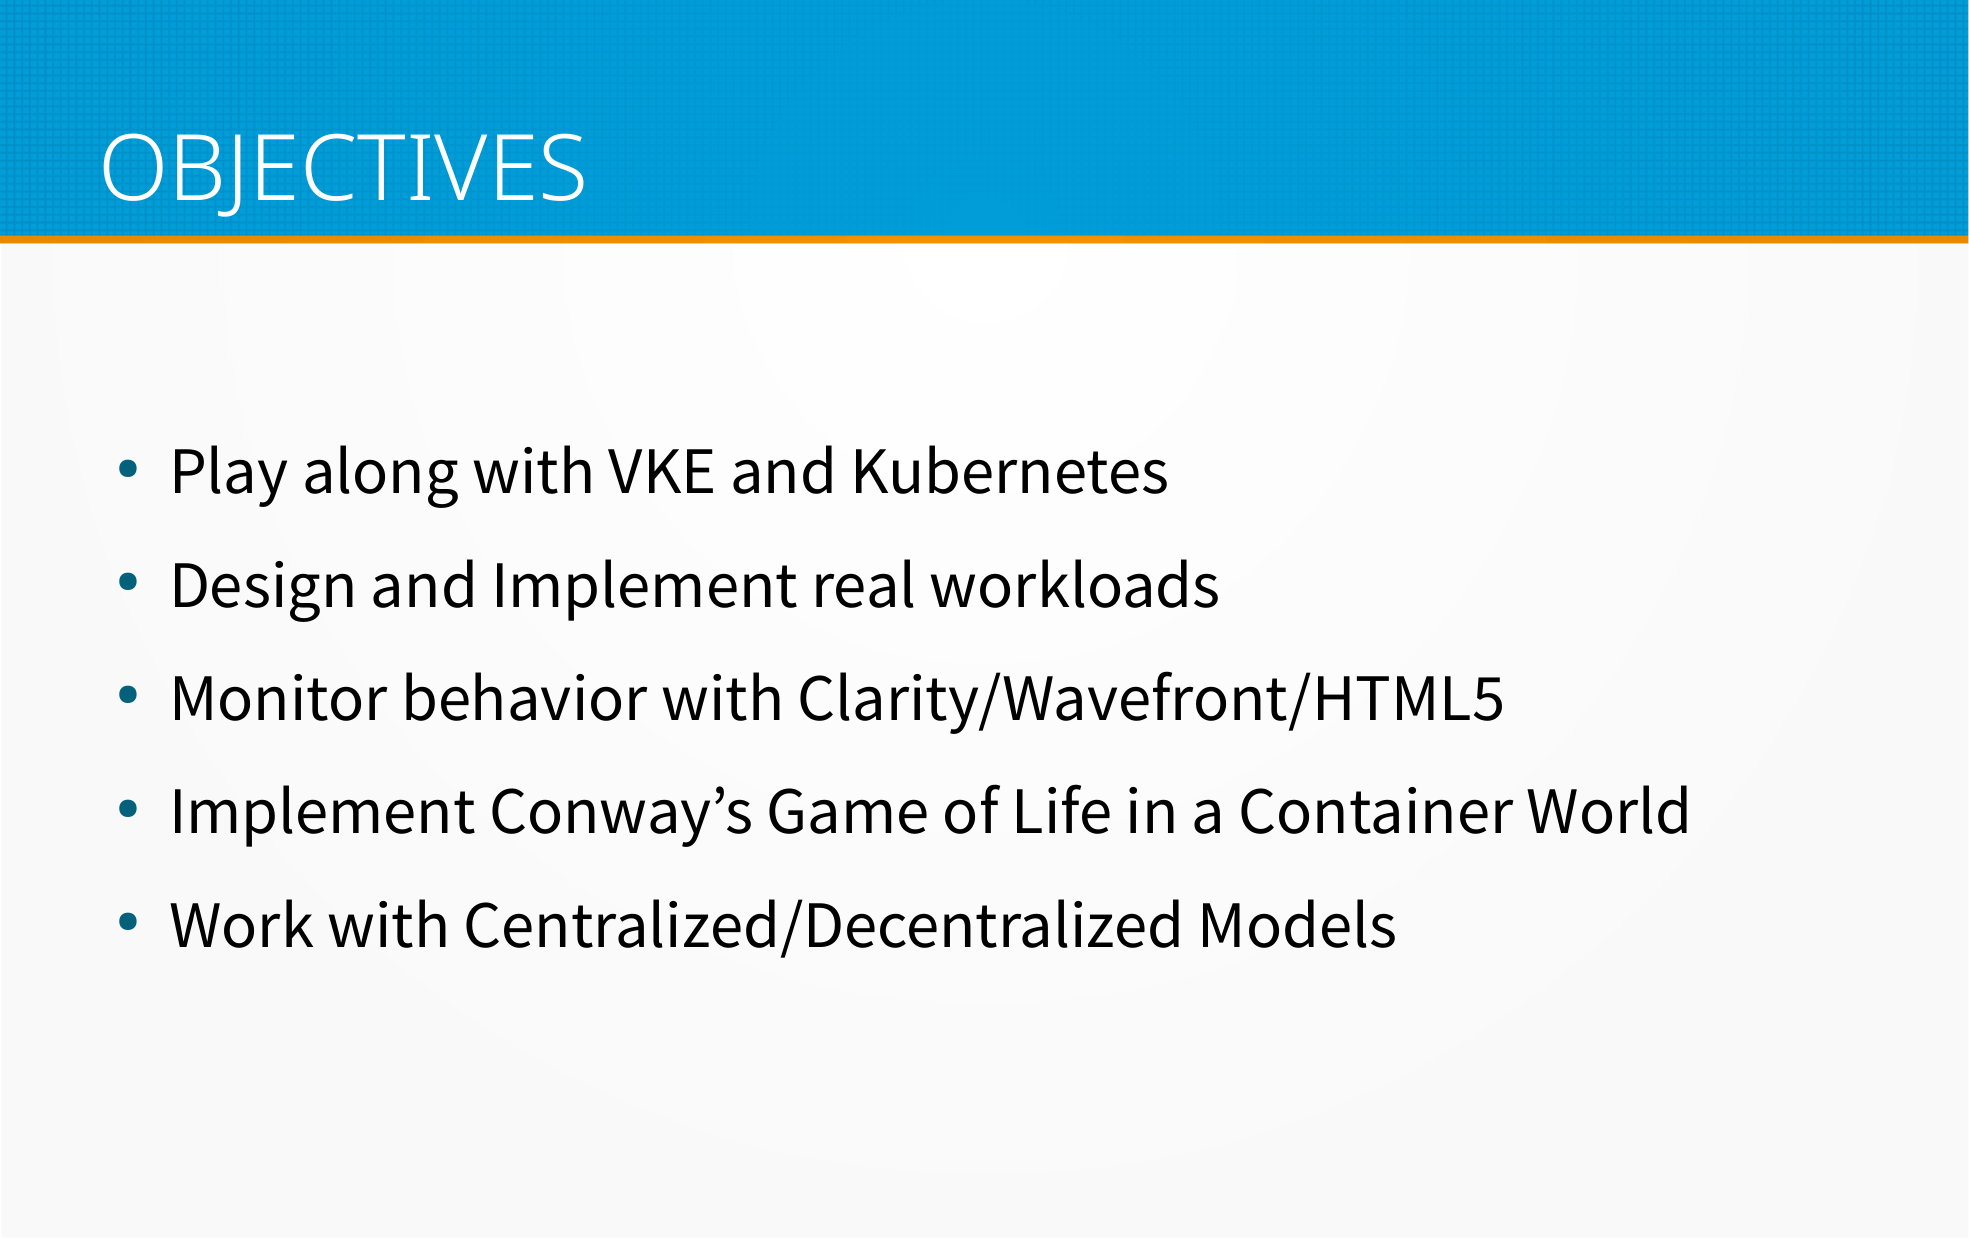

# OBJECTIVES
Play along with VKE and Kubernetes
Design and Implement real workloads
Monitor behavior with Clarity/Wavefront/HTML5
Implement Conway’s Game of Life in a Container World
Work with Centralized/Decentralized Models